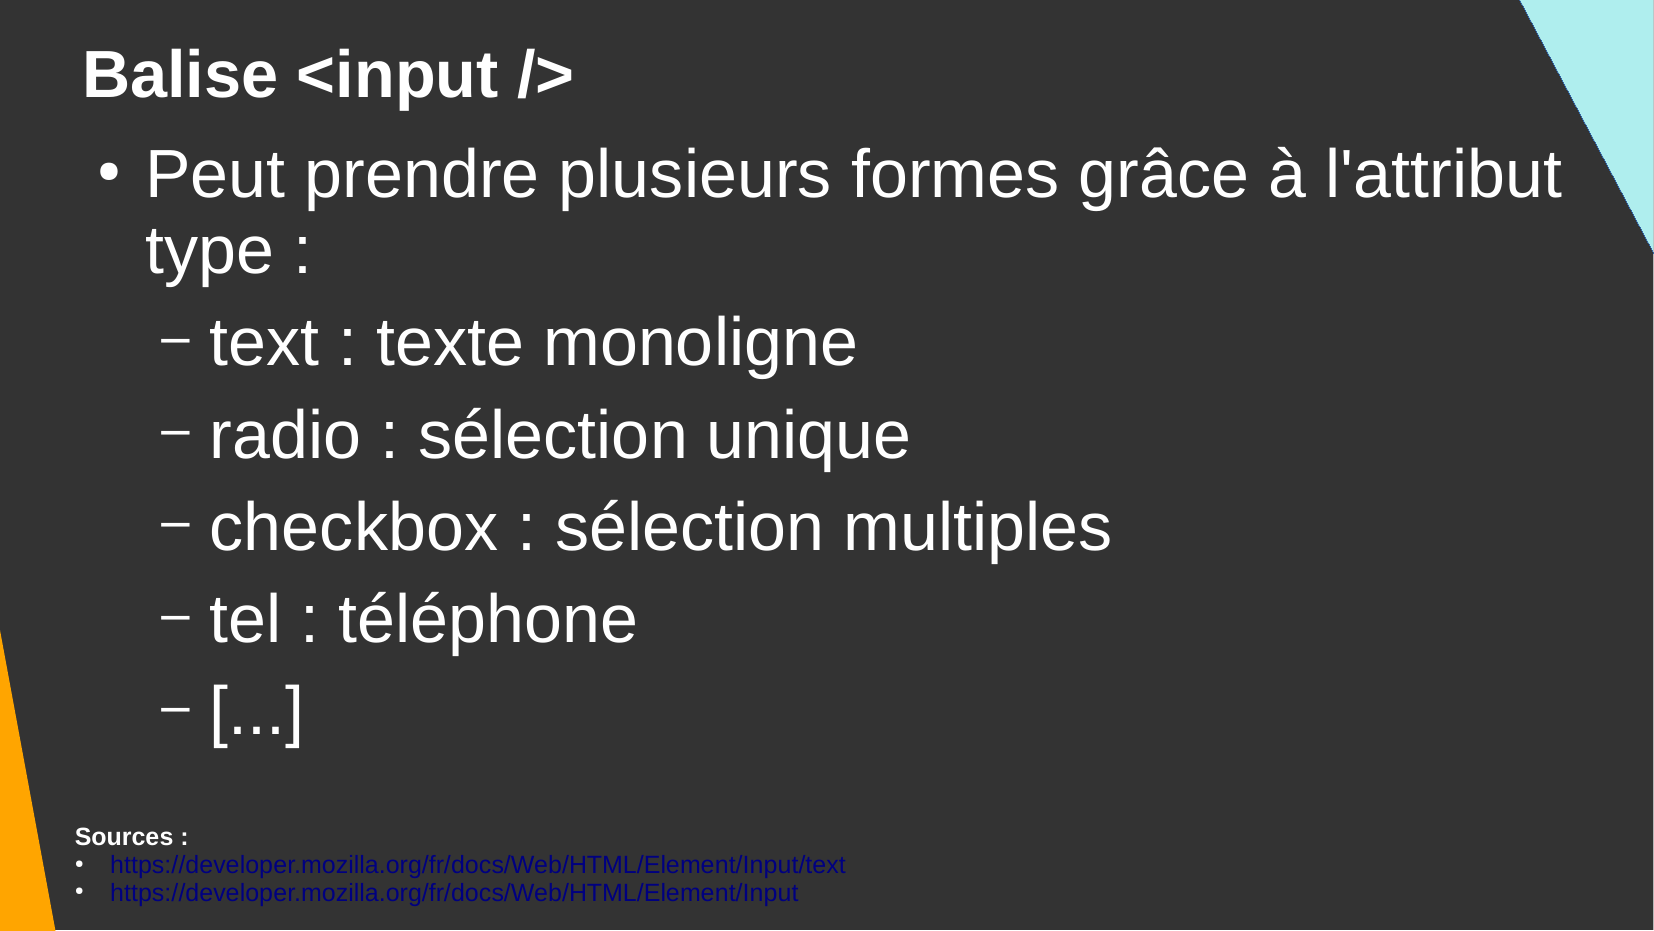

# Balise <input />
Peut prendre plusieurs formes grâce à l'attribut type :
text : texte monoligne
radio : sélection unique
checkbox : sélection multiples
tel : téléphone
[...]
Sources :
https://developer.mozilla.org/fr/docs/Web/HTML/Element/Input/text
https://developer.mozilla.org/fr/docs/Web/HTML/Element/Input